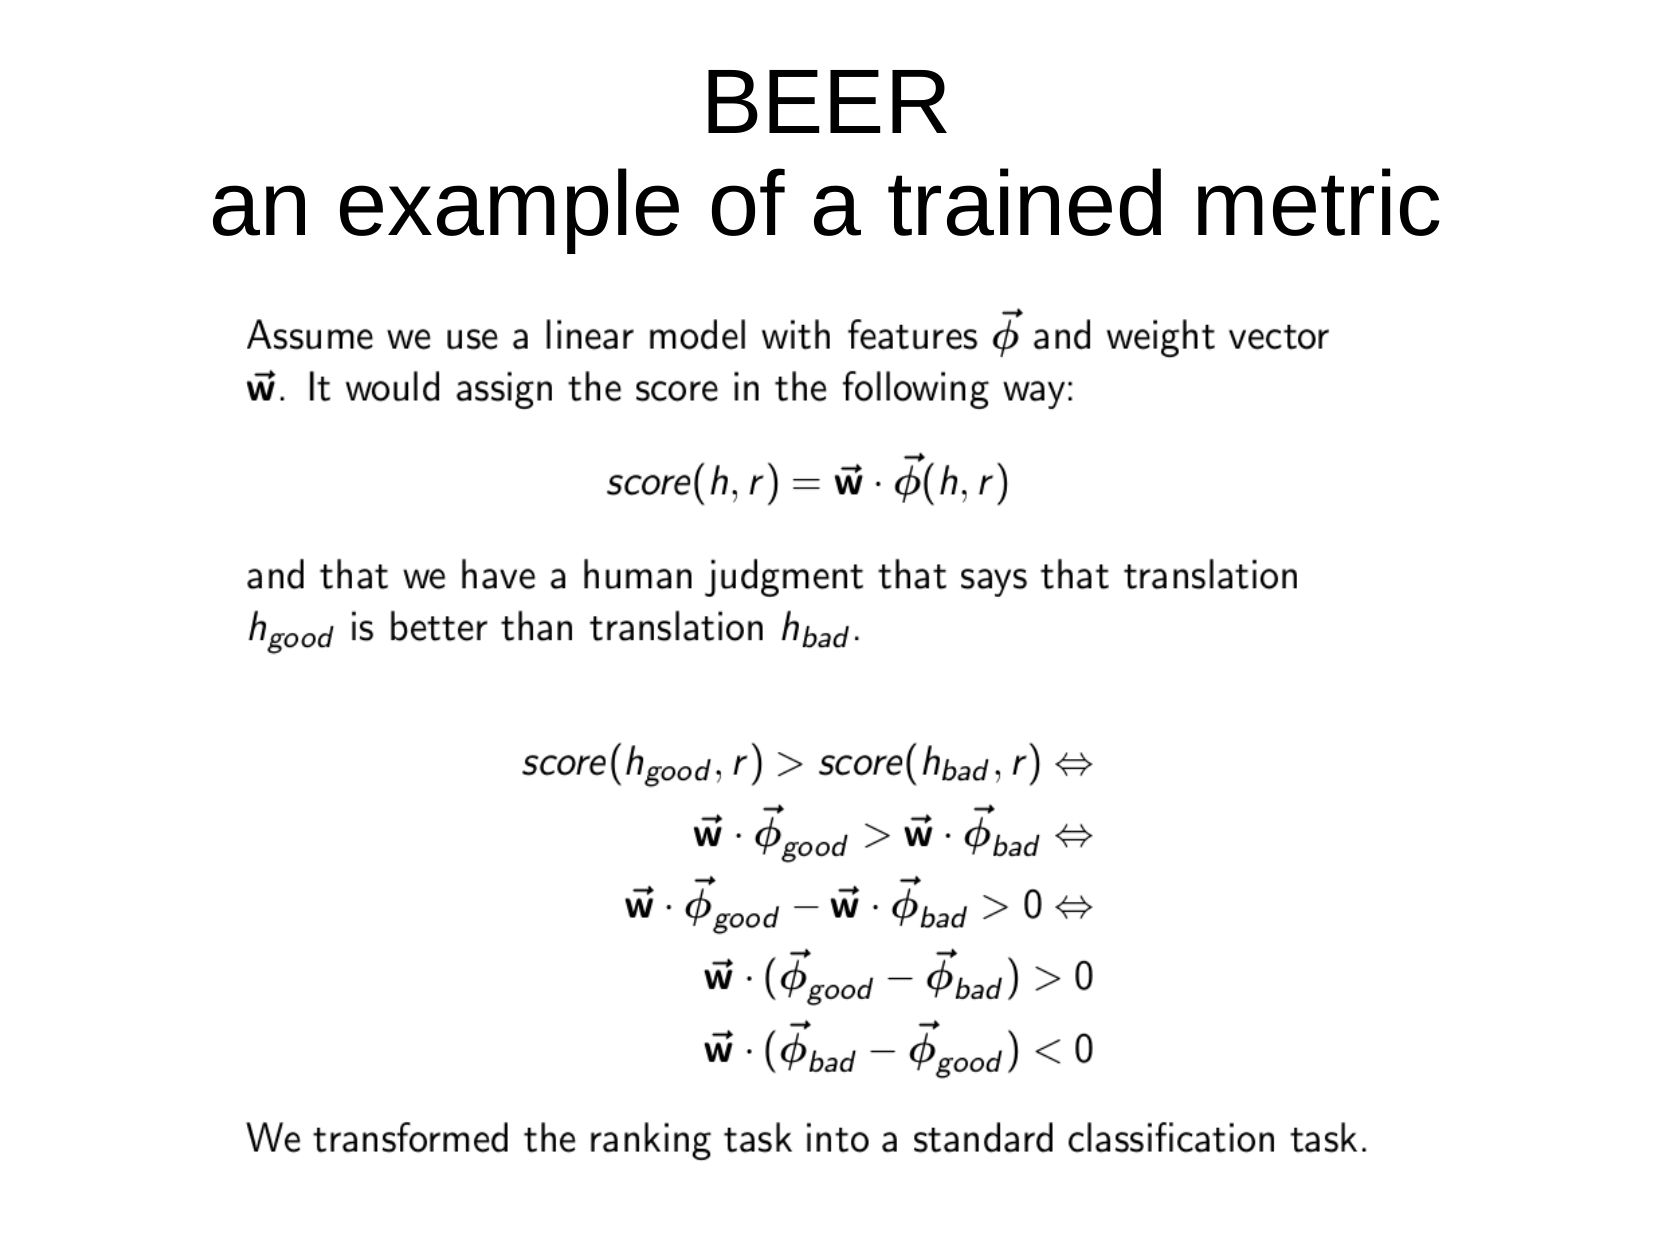

# BEER an example of a trained metric